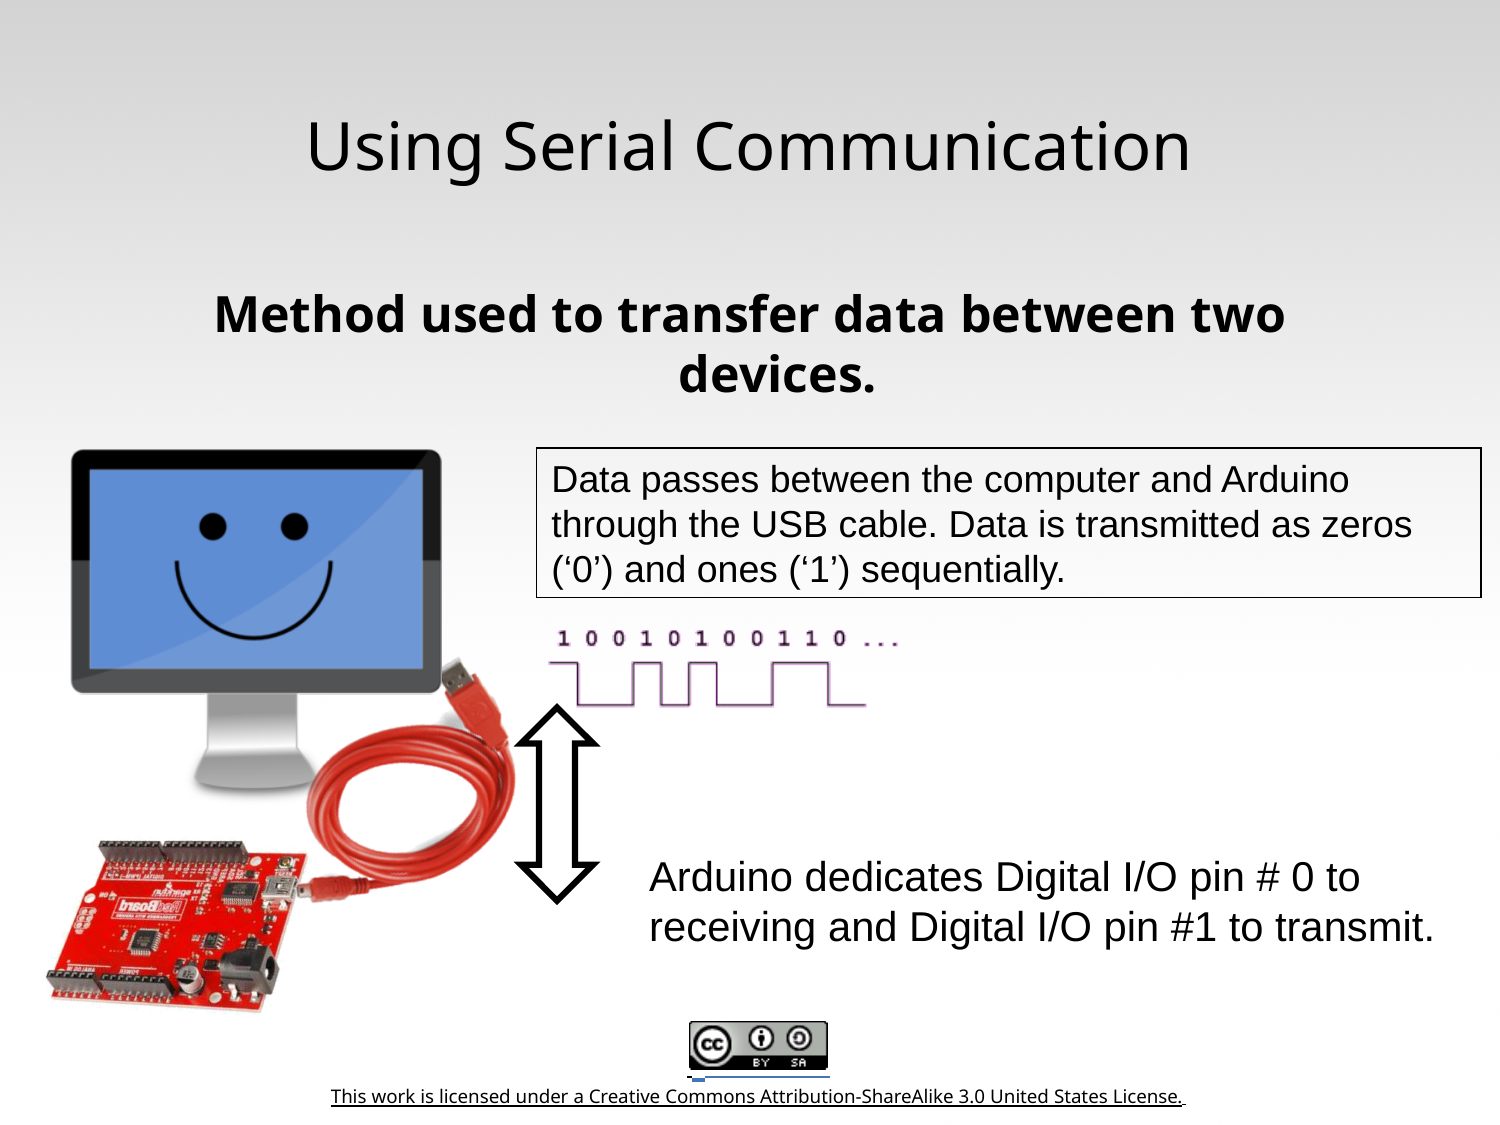

# Using Serial Communication
Method used to transfer data between two devices.
Data passes between the computer and Arduino through the USB cable. Data is transmitted as zeros (‘0’) and ones (‘1’) sequentially.
Arduino dedicates Digital I/O pin # 0 to receiving and Digital I/O pin #1 to transmit.